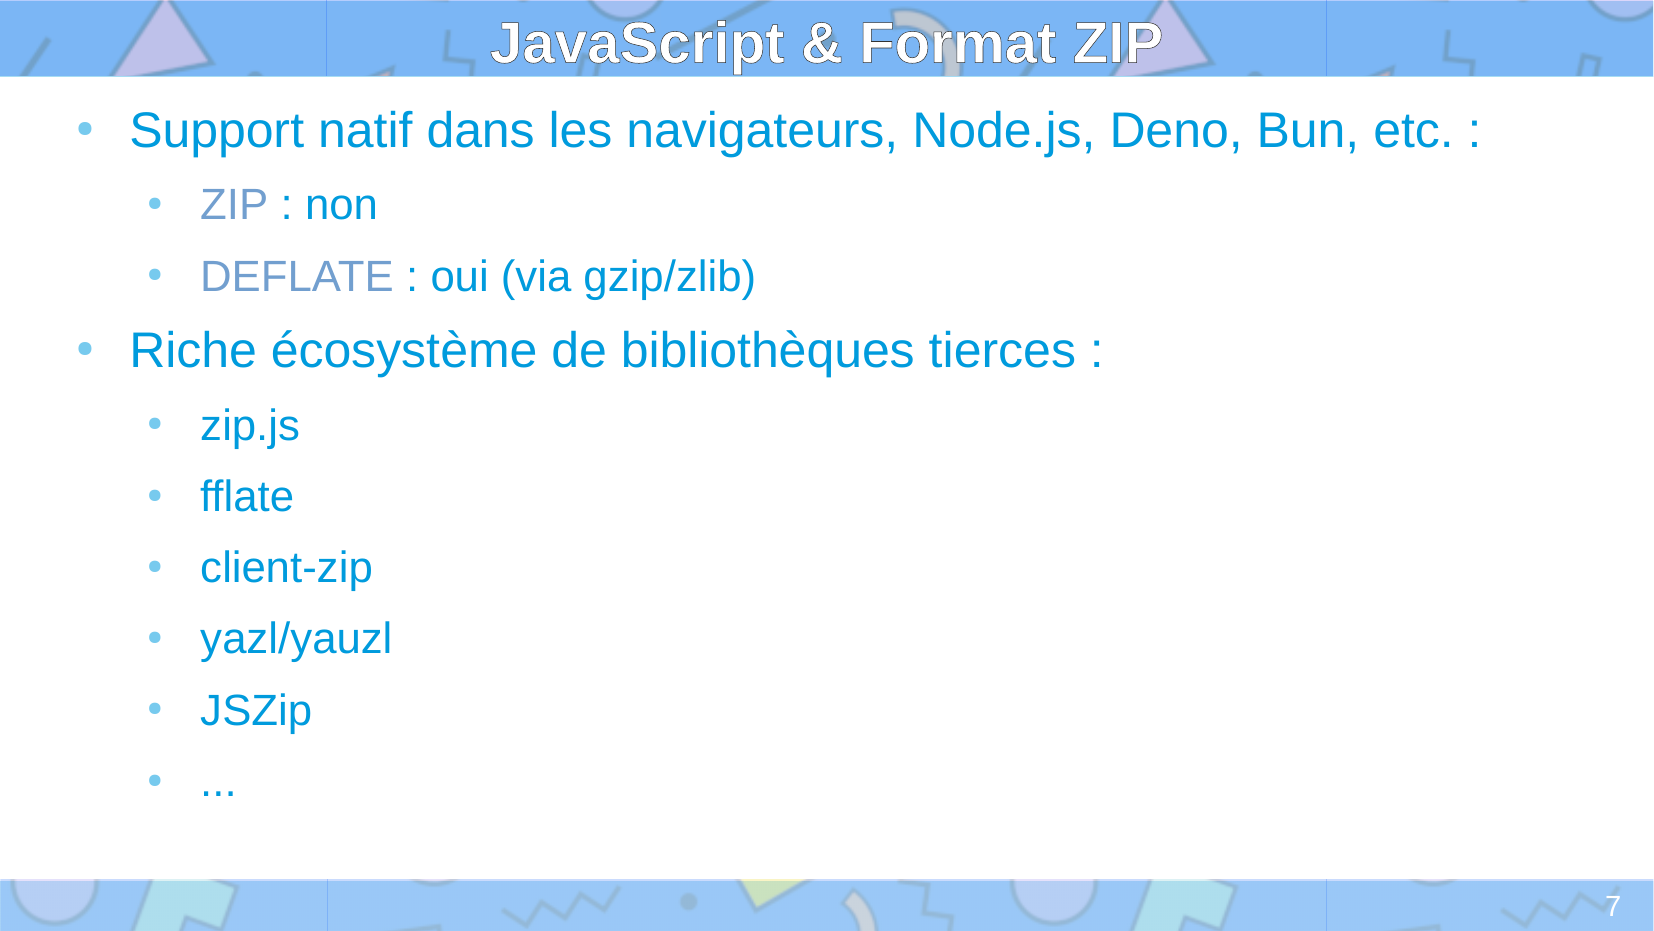

# JavaScript & Format ZIP
Support natif dans les navigateurs, Node.js, Deno, Bun, etc. :
ZIP : non
DEFLATE : oui (via gzip/zlib)
Riche écosystème de bibliothèques tierces :
zip.js
fflate
client-zip
yazl/yauzl
JSZip
...
7